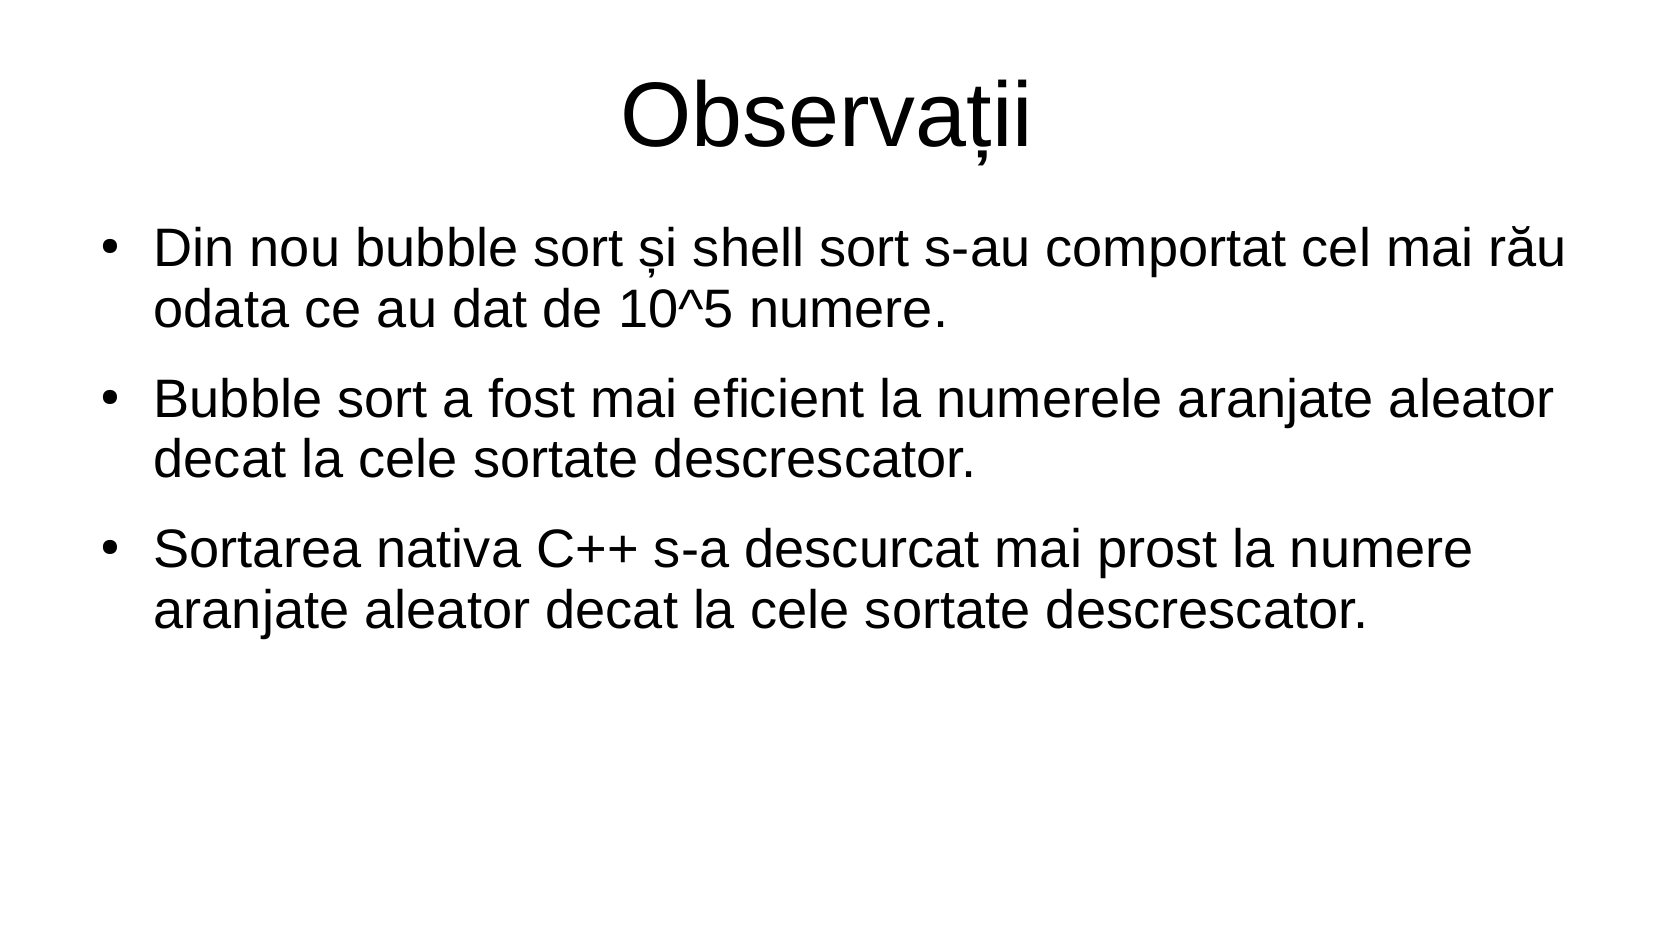

# Observații
Din nou bubble sort și shell sort s-au comportat cel mai rău odata ce au dat de 10^5 numere.
Bubble sort a fost mai eficient la numerele aranjate aleator decat la cele sortate descrescator.
Sortarea nativa C++ s-a descurcat mai prost la numere aranjate aleator decat la cele sortate descrescator.